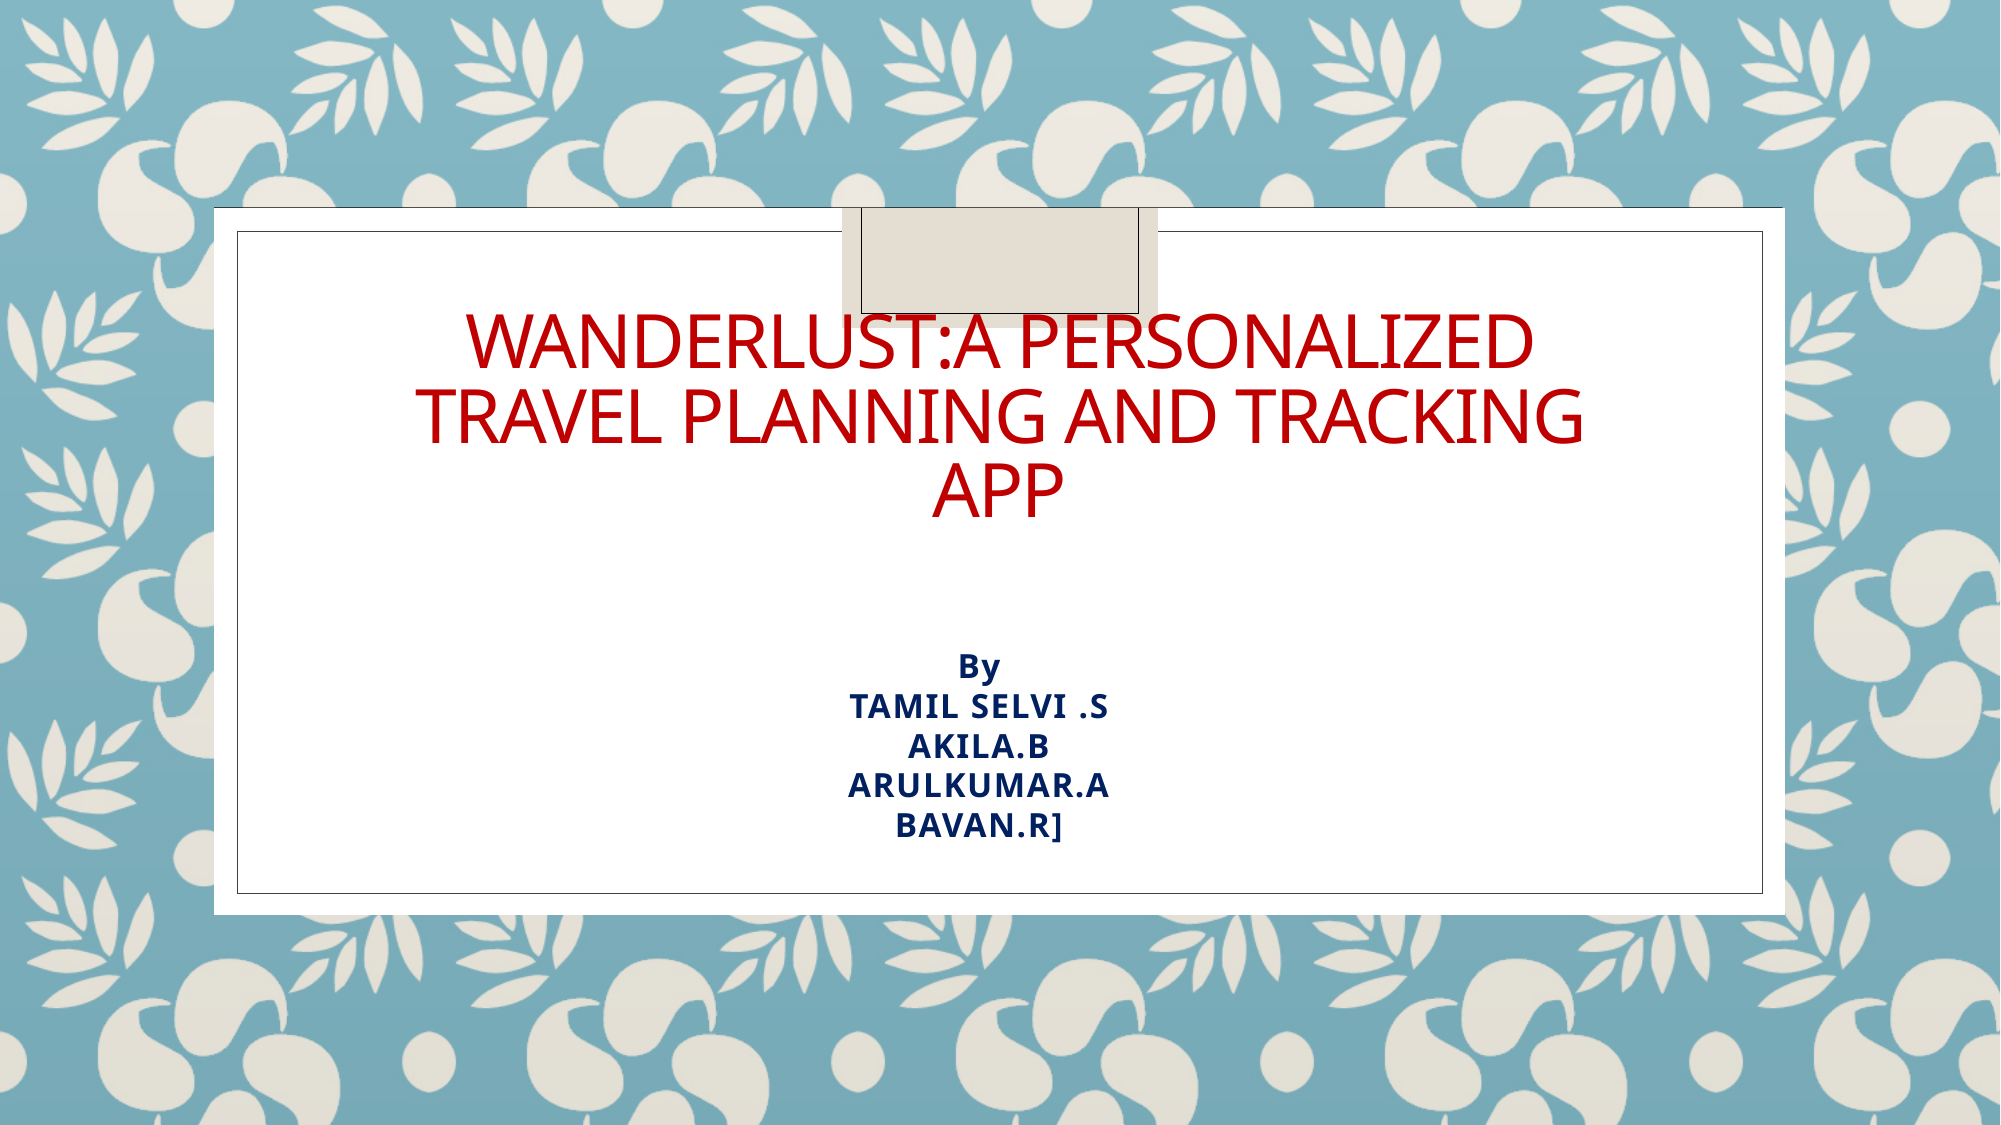

# WANDERLUST:A PERSONALIZED TRAVEL PLANNING AND TRACKING APP
By
TAMIL SELVI .S
AKILA.B
ARULKUMAR.A
BAVAN.R]